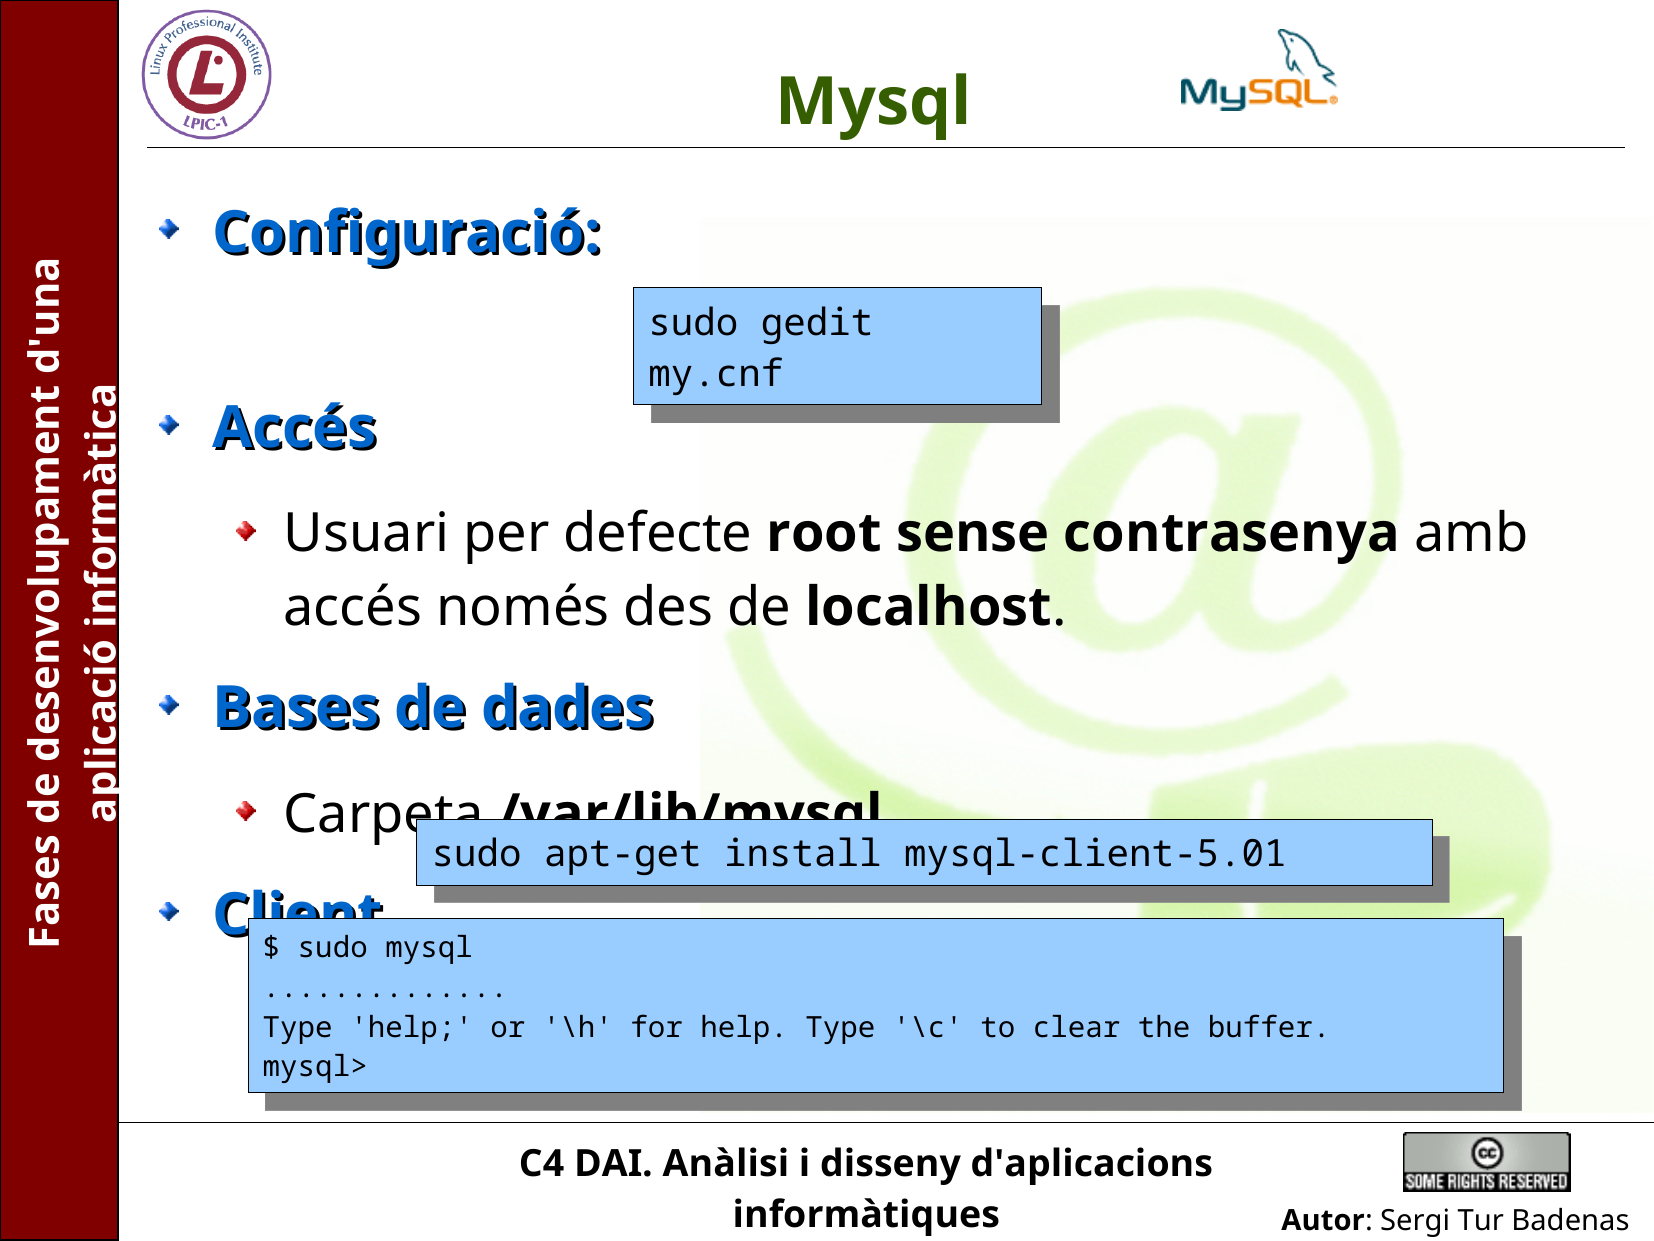

# Mysql
Configuració:
Accés
Usuari per defecte root sense contrasenya amb accés només des de localhost.
Bases de dades
Carpeta /var/lib/mysql
Client
sudo gedit my.cnf
sudo apt-get install mysql-client-5.01
$ sudo mysql
..............
Type 'help;' or '\h' for help. Type '\c' to clear the buffer.
mysql>